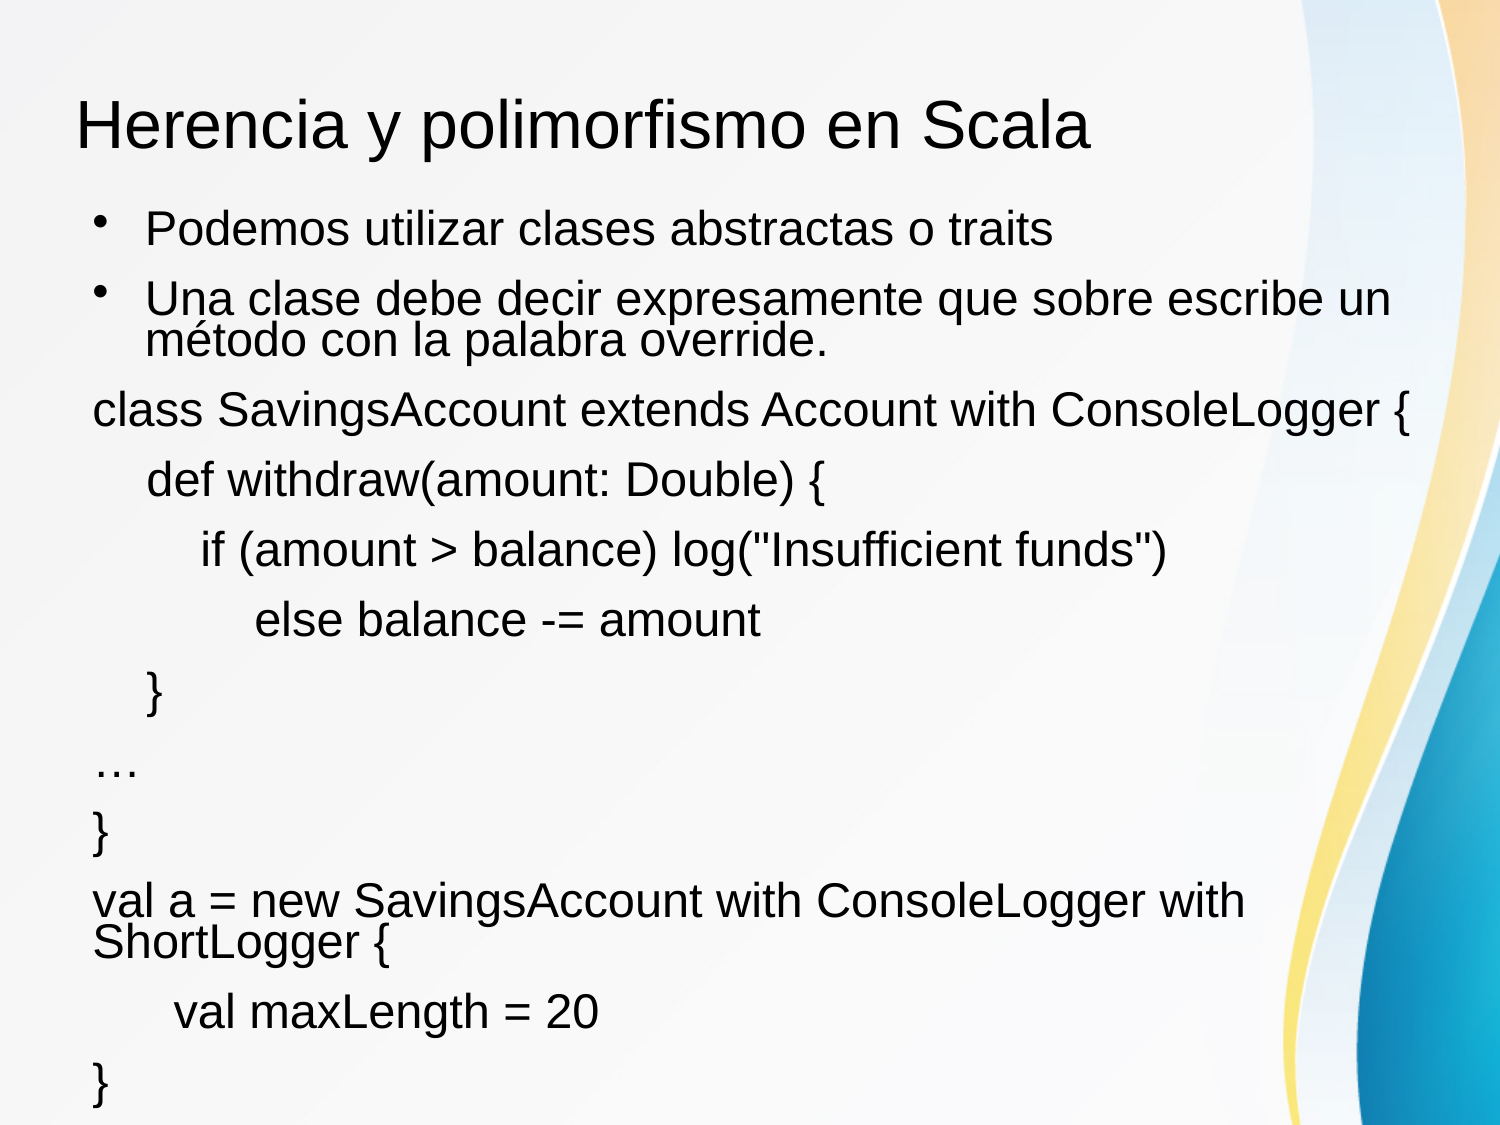

Herencia y polimorfismo en Scala
Podemos utilizar clases abstractas o traits
Una clase debe decir expresamente que sobre escribe un método con la palabra override.
class SavingsAccount extends Account with ConsoleLogger {
 def withdraw(amount: Double) {
 if (amount > balance) log("Insufficient funds")
 else balance -= amount
 }
…
}
val a = new SavingsAccount with ConsoleLogger with ShortLogger {
 val maxLength = 20
}